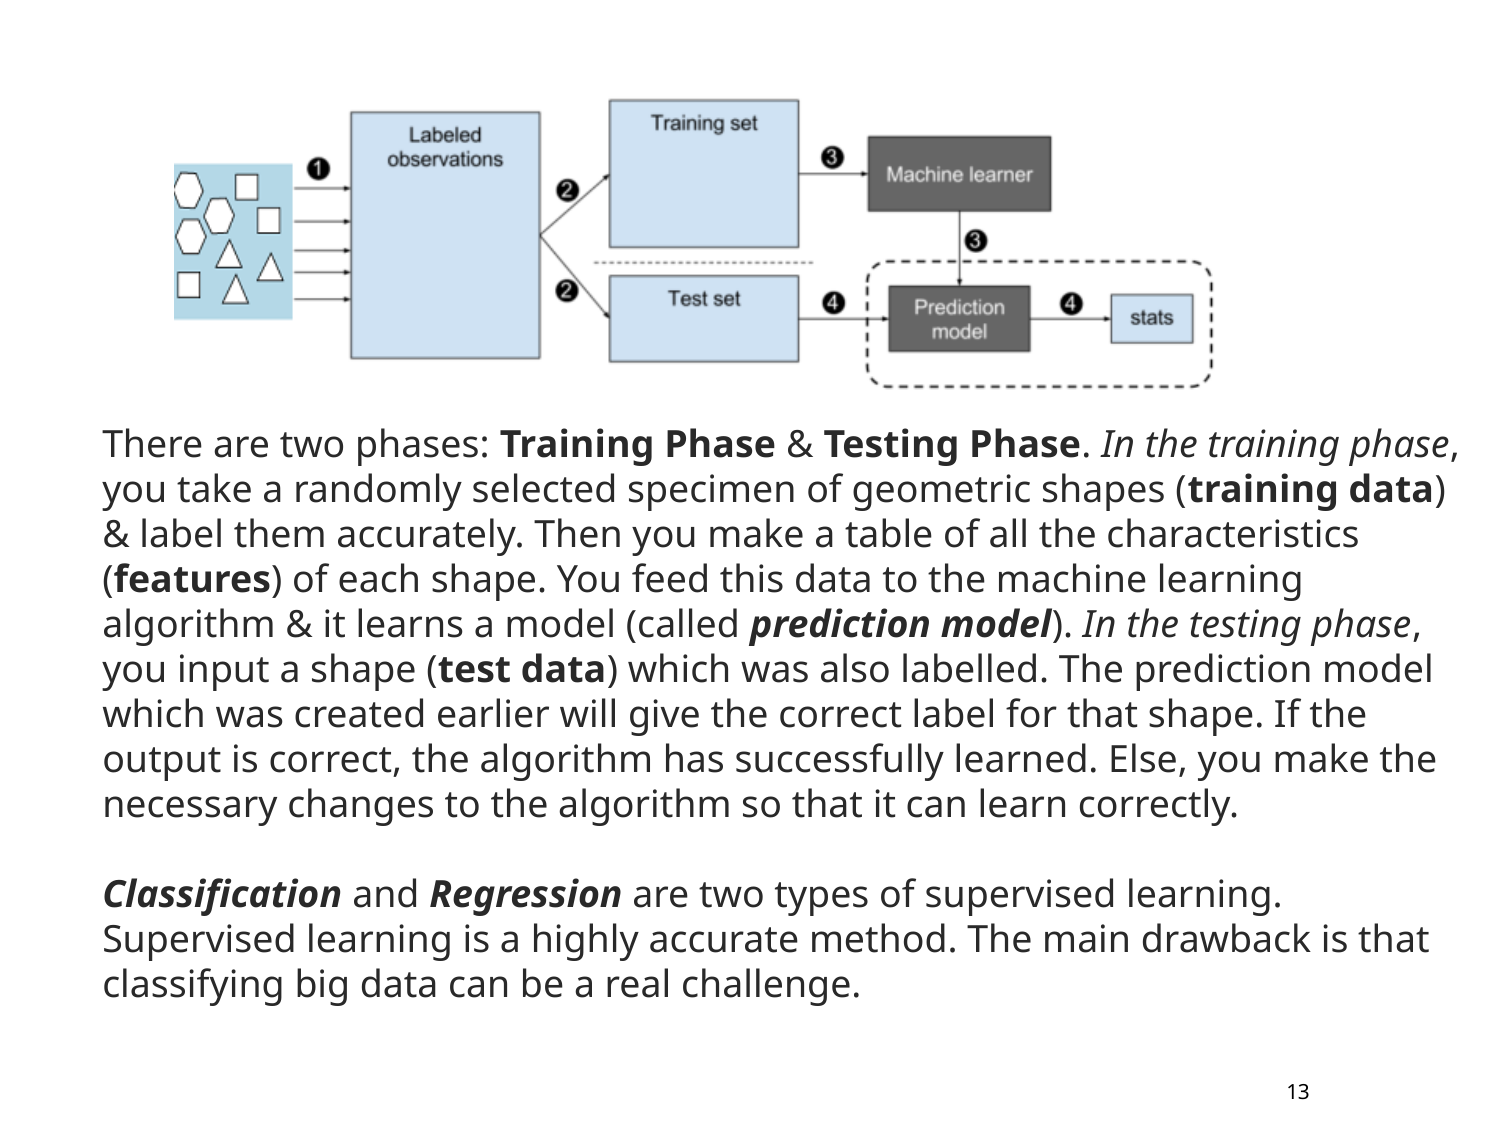

There are two phases: Training Phase & Testing Phase. In the training phase, you take a randomly selected specimen of geometric shapes (training data) & label them accurately. Then you make a table of all the characteristics (features) of each shape. You feed this data to the machine learning algorithm & it learns a model (called prediction model). In the testing phase, you input a shape (test data) which was also labelled. The prediction model which was created earlier will give the correct label for that shape. If the output is correct, the algorithm has successfully learned. Else, you make the necessary changes to the algorithm so that it can learn correctly.
Classification and Regression are two types of supervised learning. Supervised learning is a highly accurate method. The main drawback is that classifying big data can be a real challenge.
13